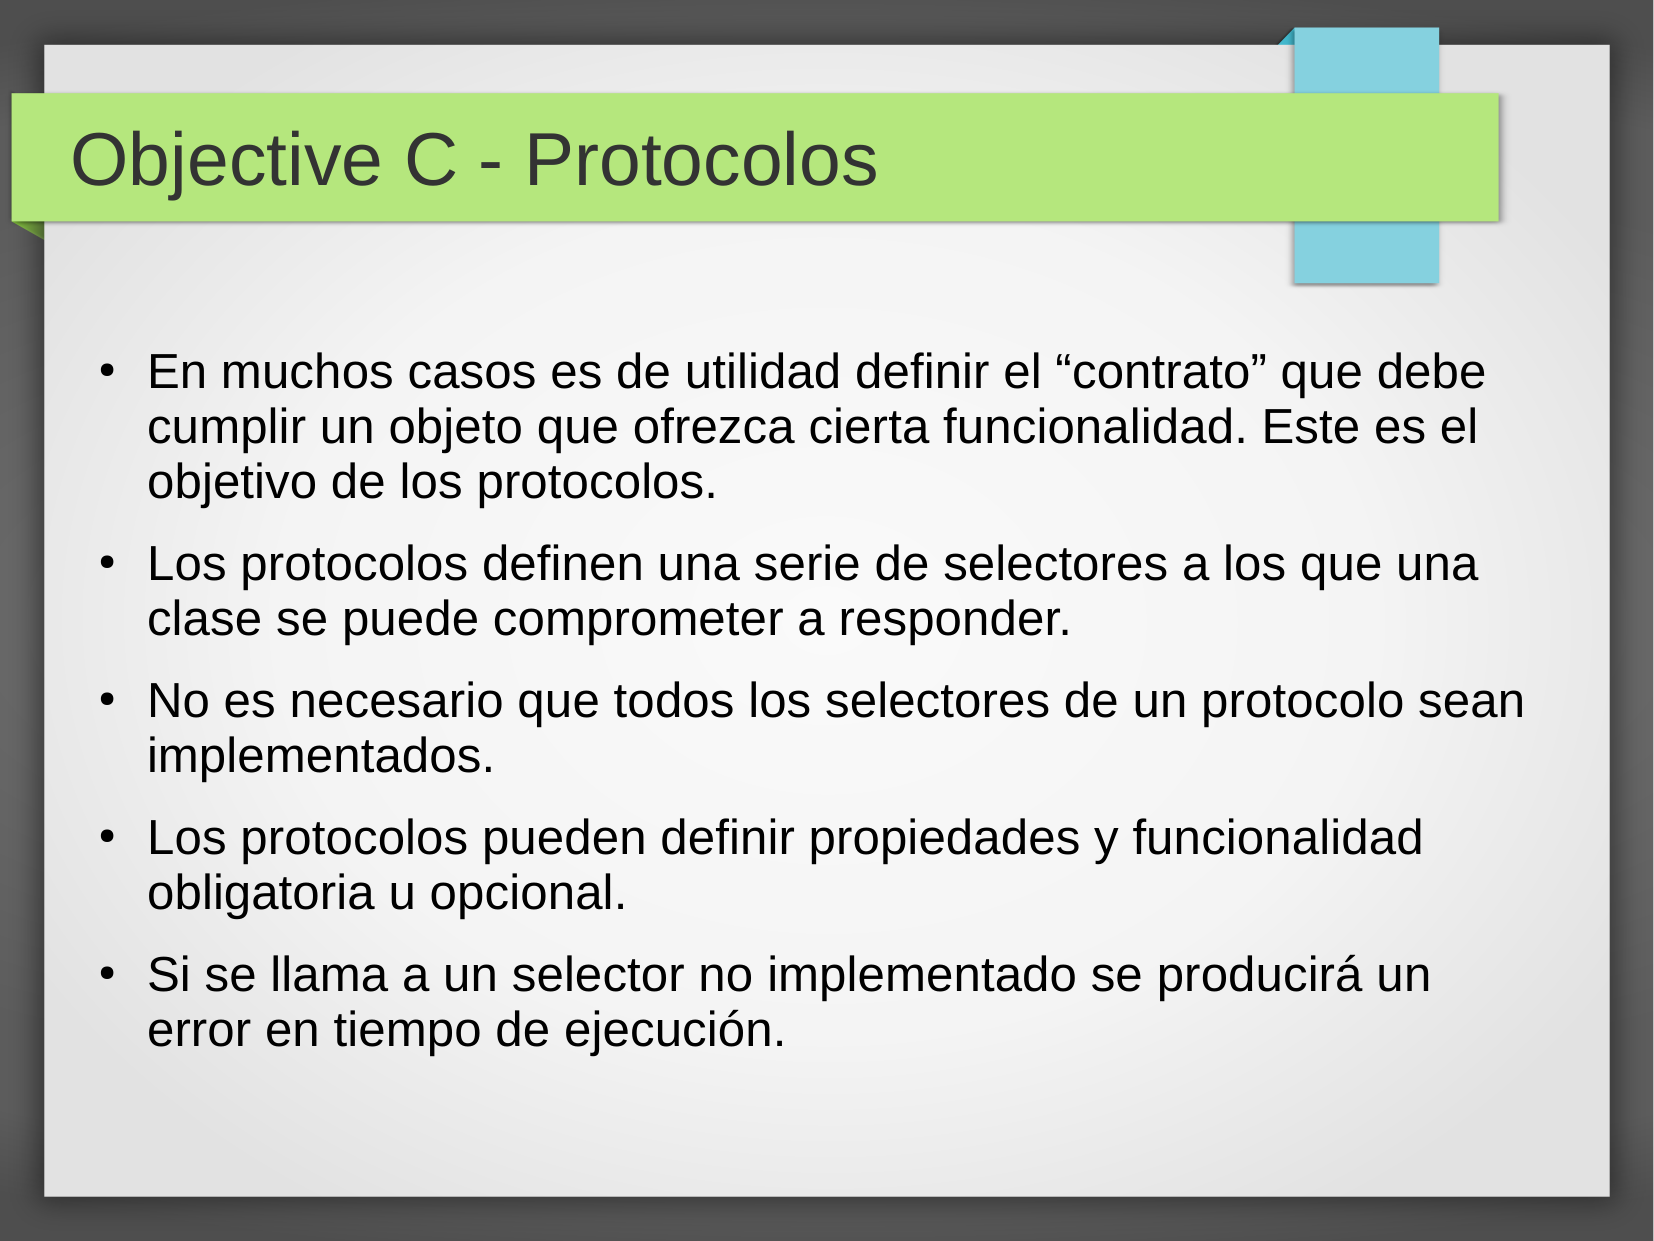

# Objective C - Protocolos
En muchos casos es de utilidad definir el “contrato” que debe cumplir un objeto que ofrezca cierta funcionalidad. Este es el objetivo de los protocolos.
Los protocolos definen una serie de selectores a los que una clase se puede comprometer a responder.
No es necesario que todos los selectores de un protocolo sean implementados.
Los protocolos pueden definir propiedades y funcionalidad obligatoria u opcional.
Si se llama a un selector no implementado se producirá un error en tiempo de ejecución.